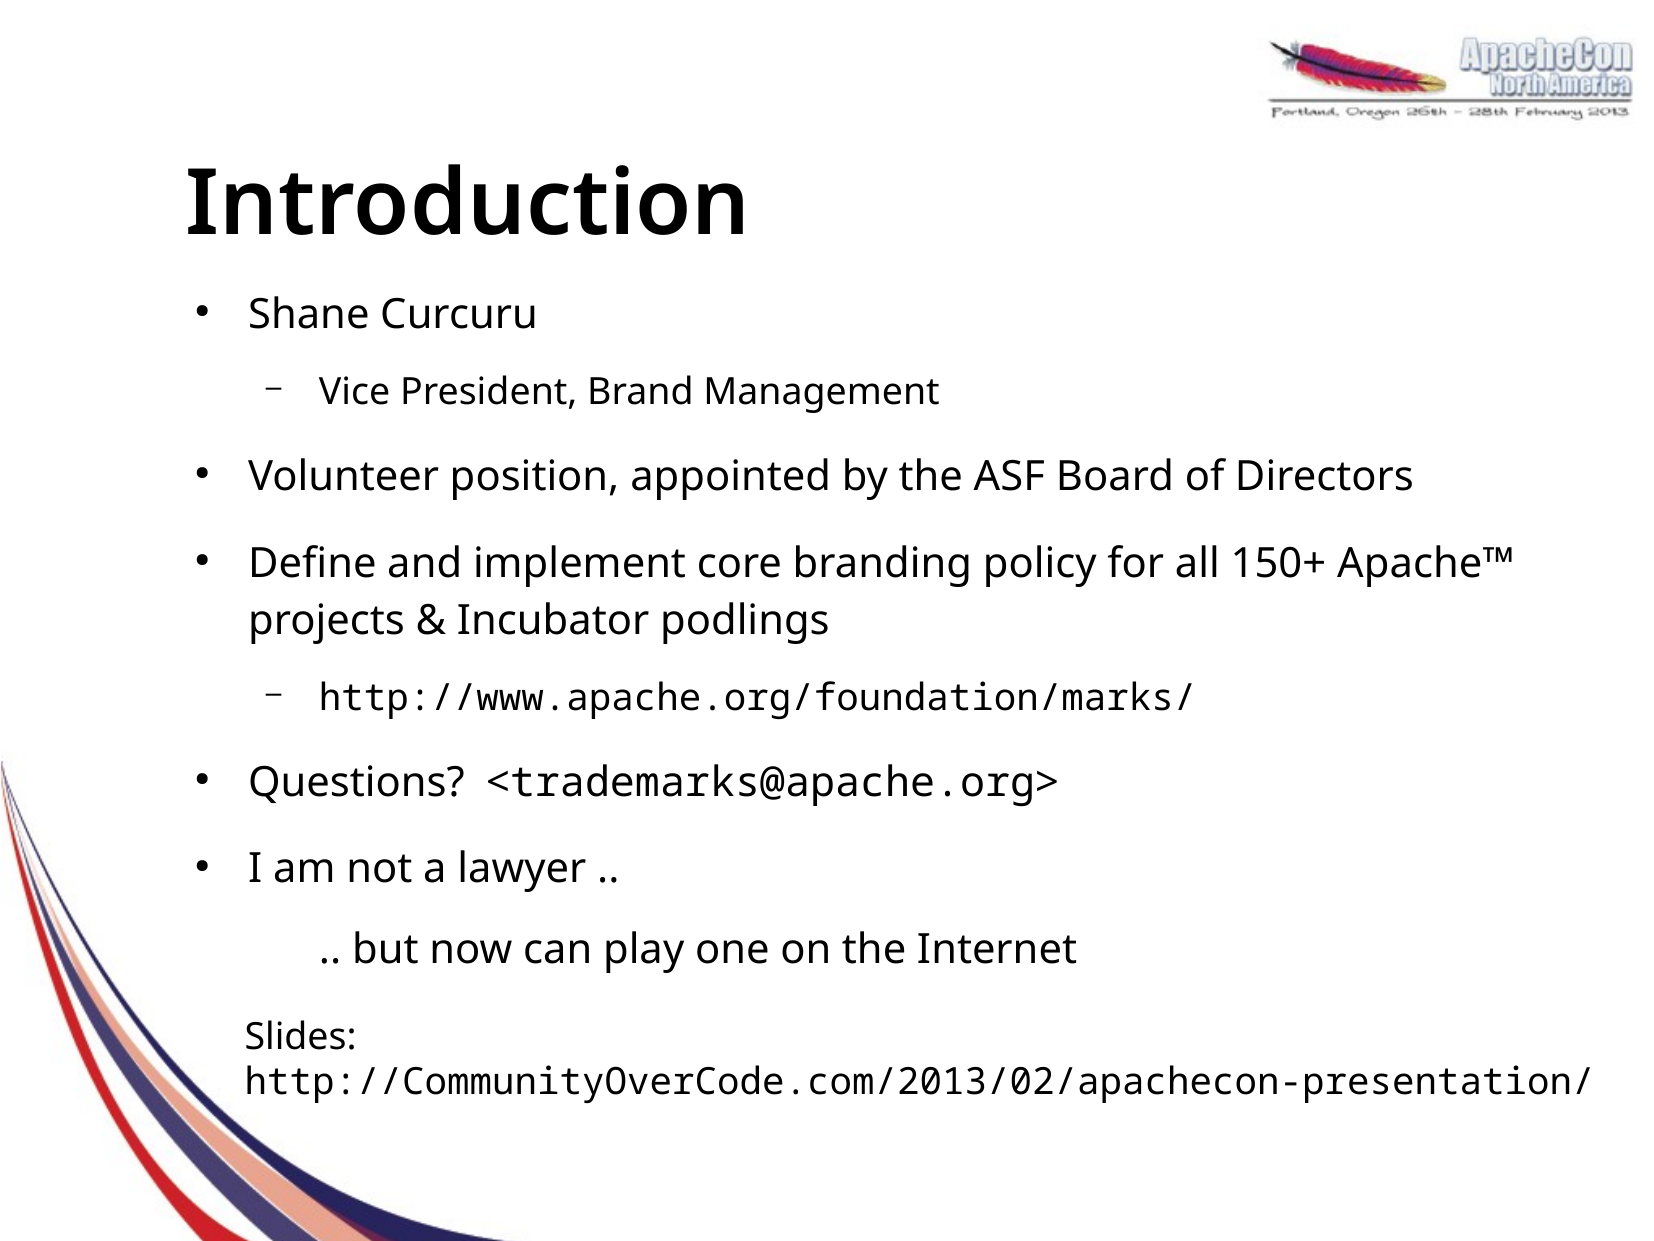

# Introduction
Shane Curcuru
Vice President, Brand Management
Volunteer position, appointed by the ASF Board of Directors
Define and implement core branding policy for all 150+ Apache™ projects & Incubator podlings
http://www.apache.org/foundation/marks/
Questions? <trademarks@apache.org>
I am not a lawyer ..
.. but now can play one on the Internet
Slides:
http://CommunityOverCode.com/2013/02/apachecon-presentation/